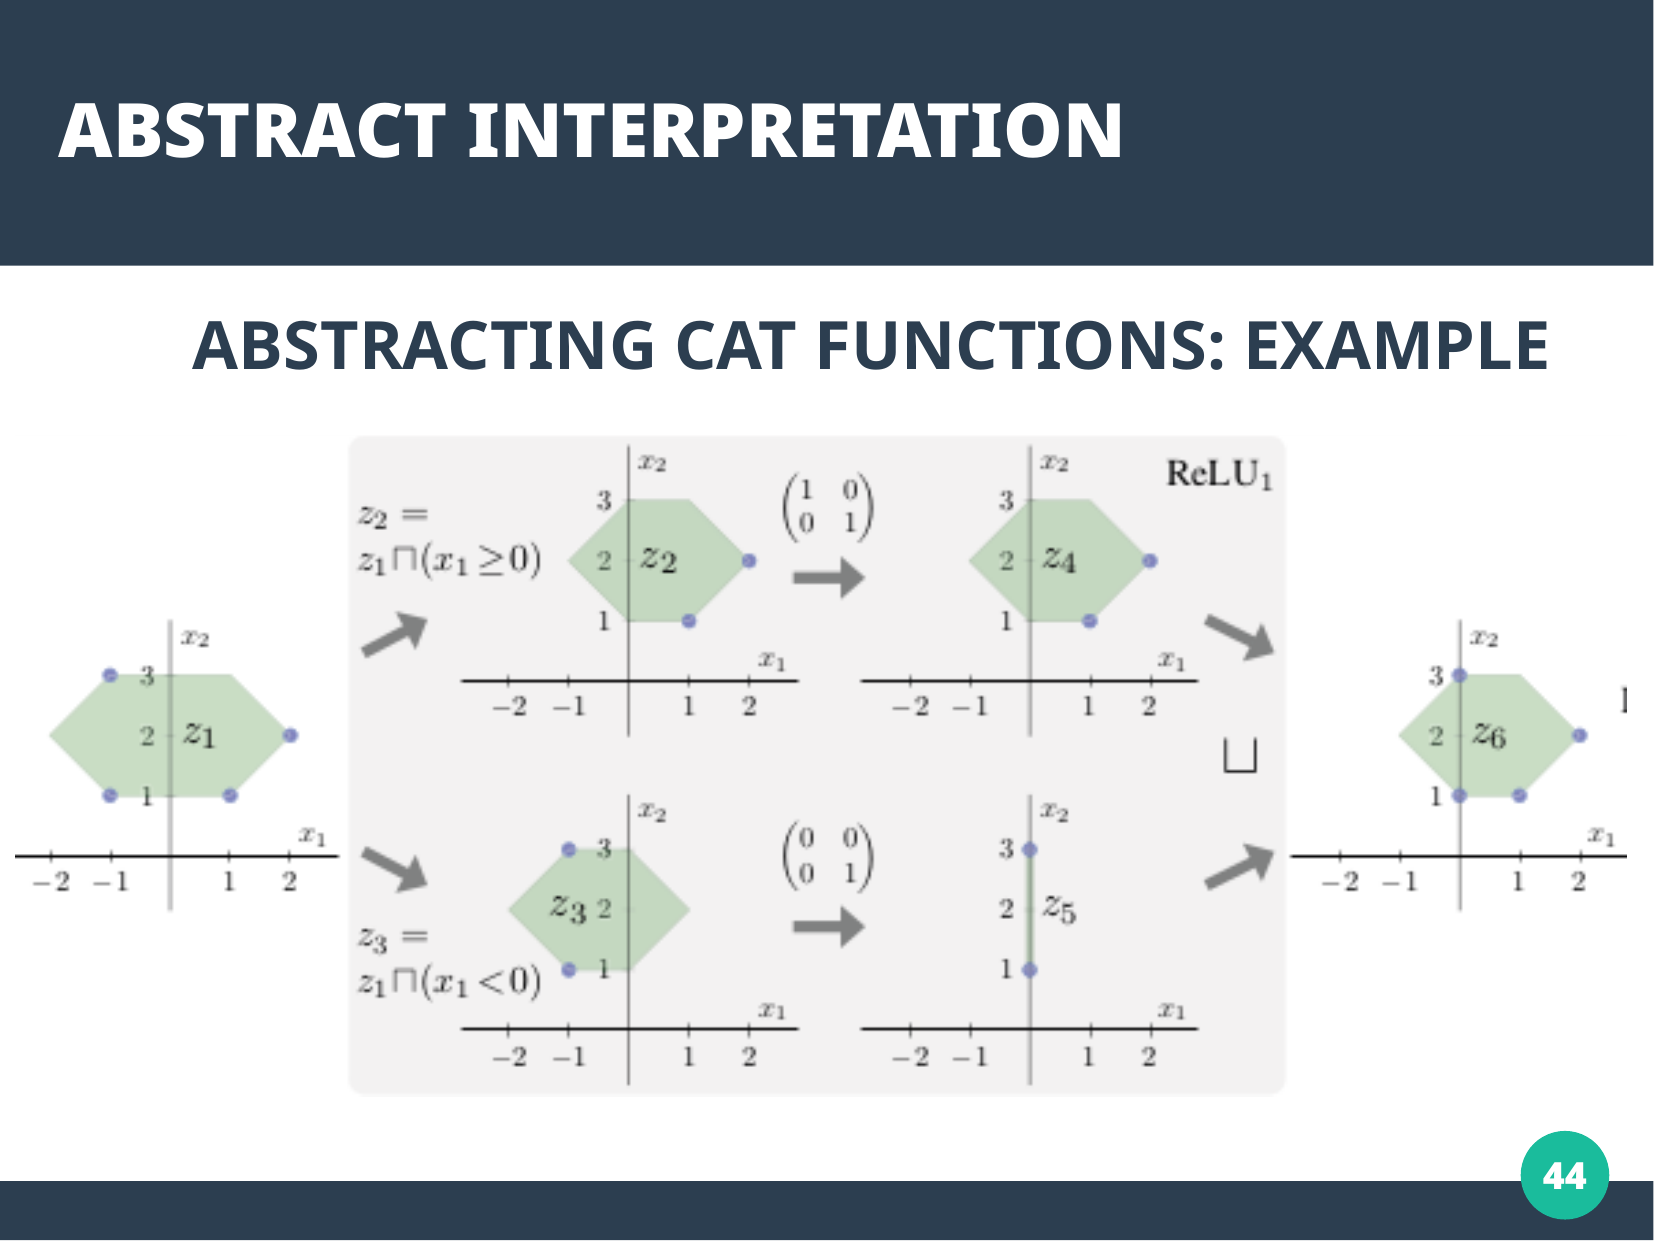

# ABSTRACT INTERPRETATION
ABSTRACTING CAT FUNCTIONS: EXAMPLE
44